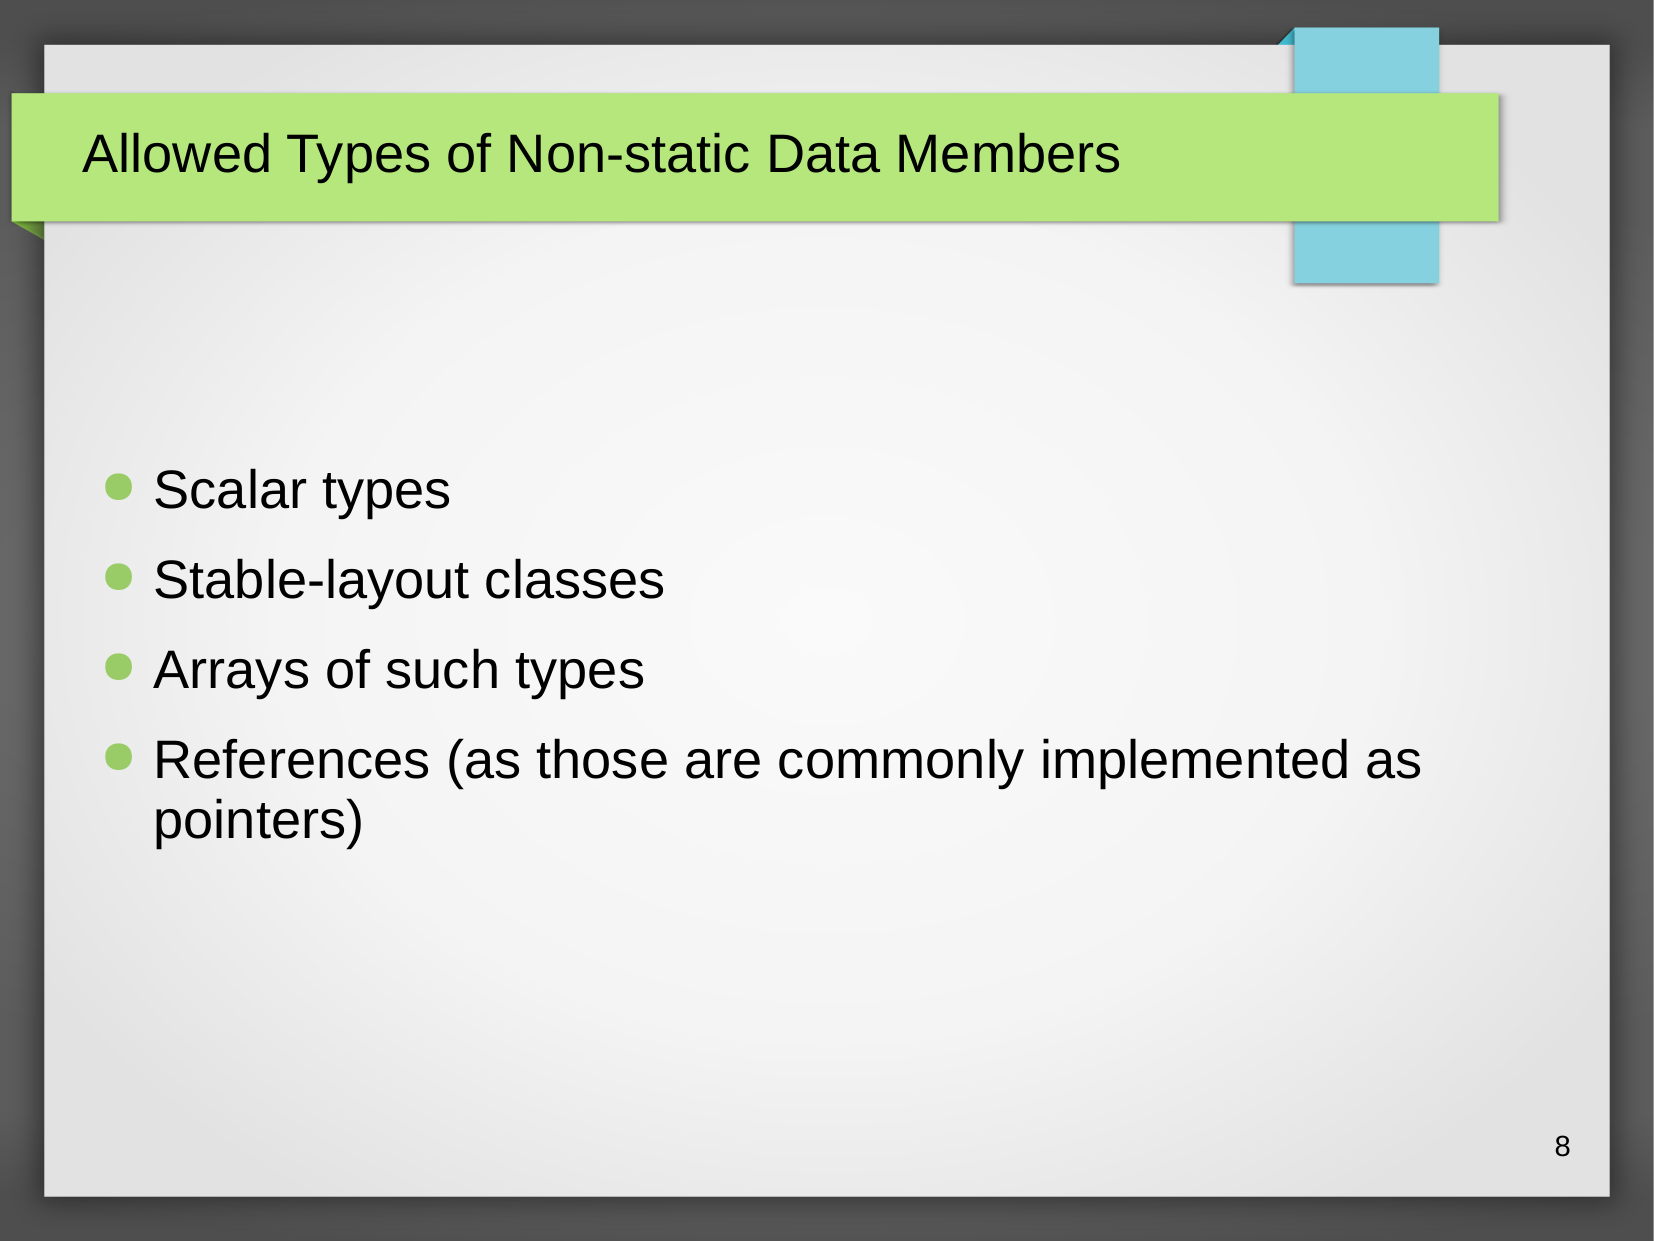

# Allowed Types of Non-static Data Members
Scalar types
Stable-layout classes
Arrays of such types
References (as those are commonly implemented as pointers)
8